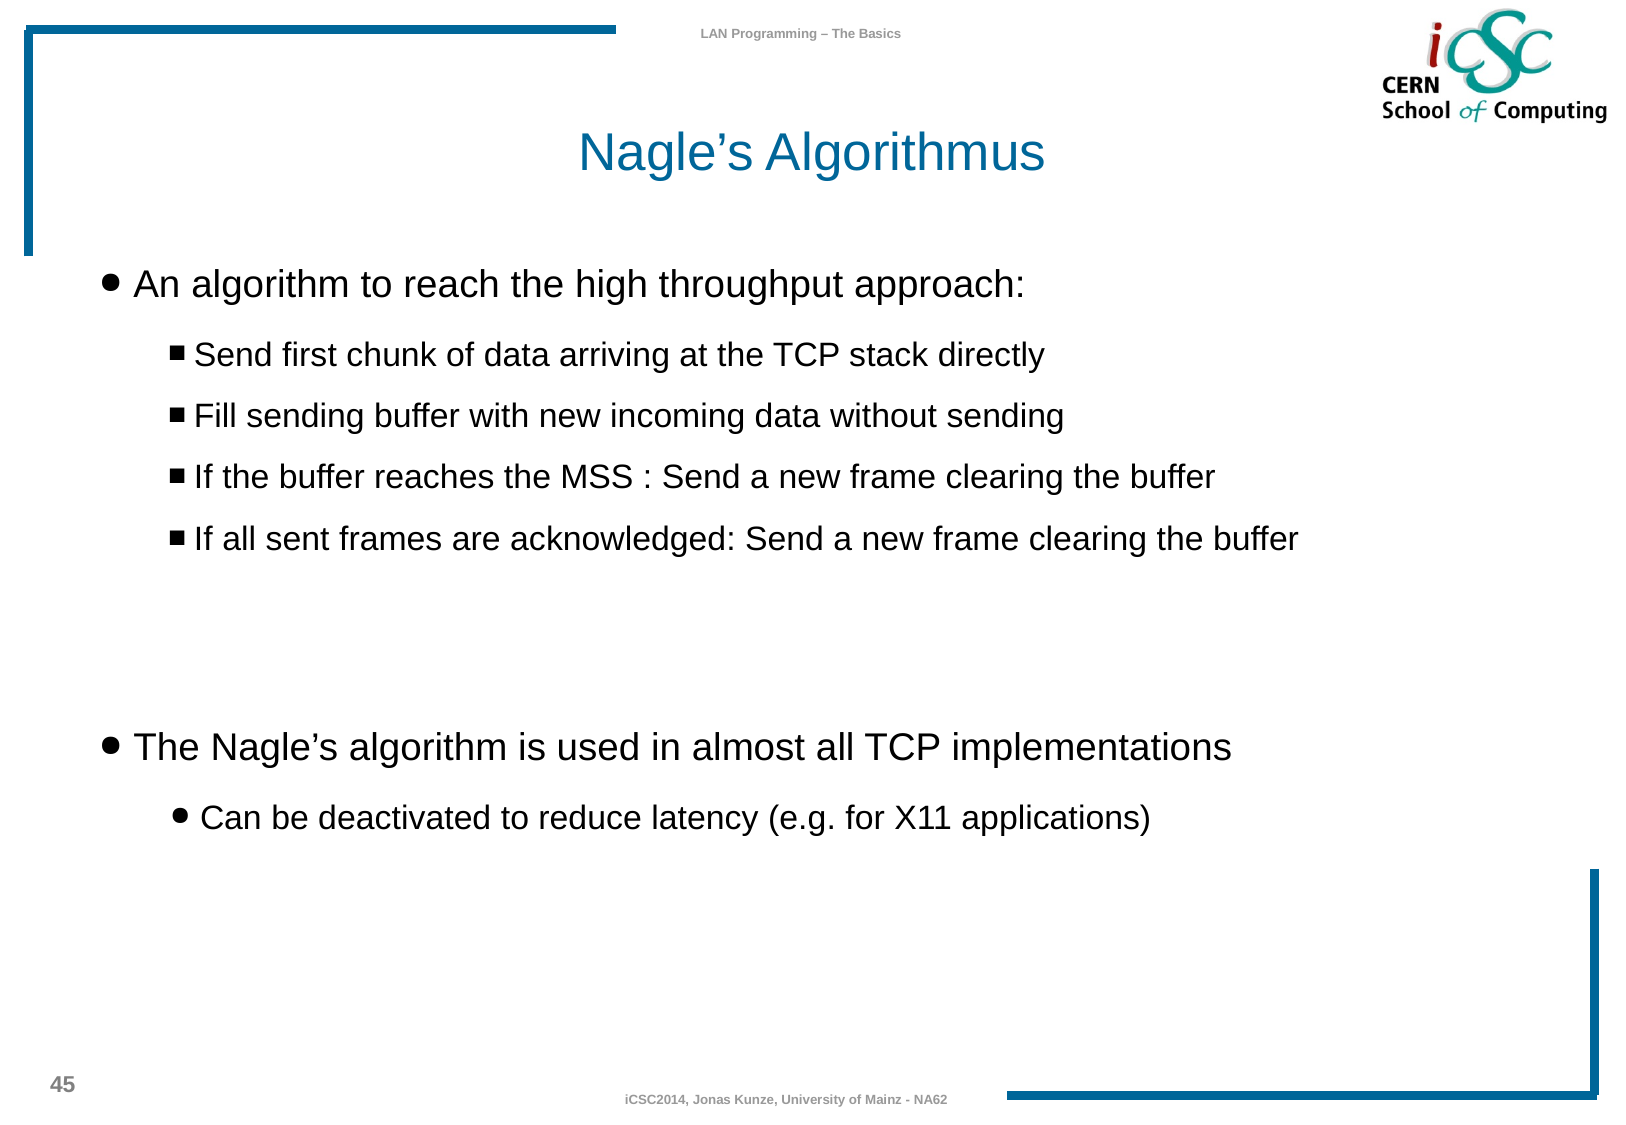

# Nagle’s Algorithmus
 An algorithm to reach the high throughput approach:
 Send first chunk of data arriving at the TCP stack directly
 Fill sending buffer with new incoming data without sending
 If the buffer reaches the MSS : Send a new frame clearing the buffer
 If all sent frames are acknowledged: Send a new frame clearing the buffer
 The Nagle’s algorithm is used in almost all TCP implementations
 Can be deactivated to reduce latency (e.g. for X11 applications)